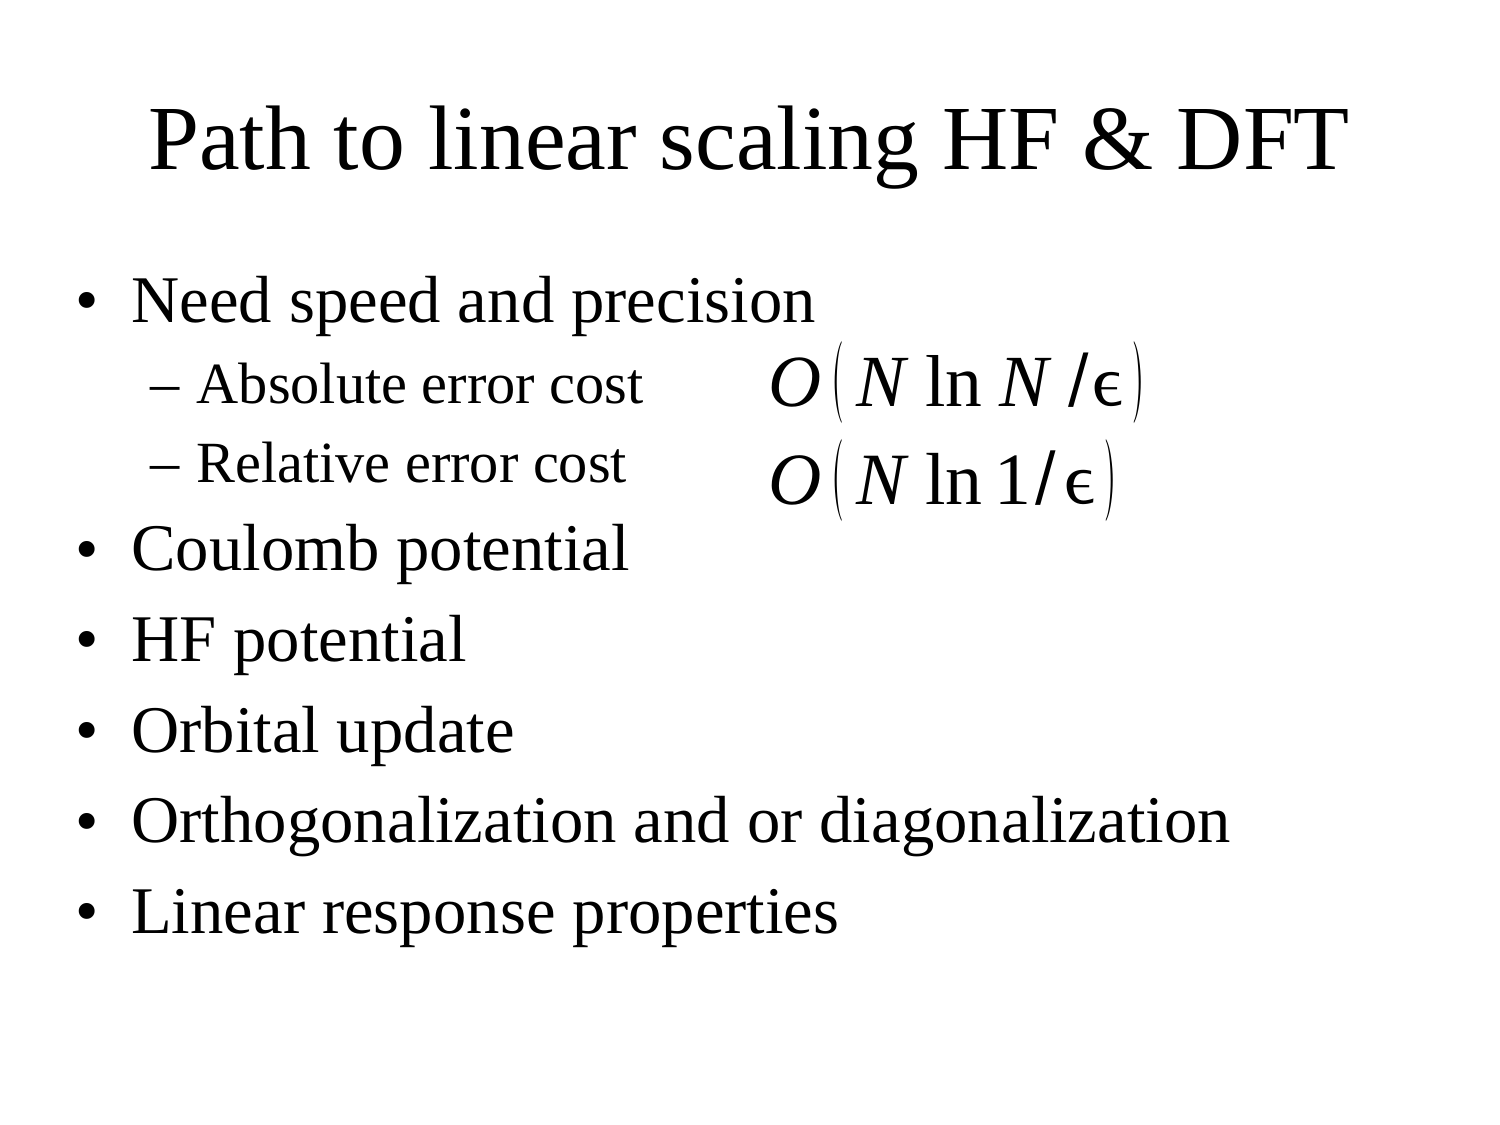

# Path to linear scaling HF & DFT
Need speed and precision
Absolute error cost
Relative error cost
Coulomb potential
HF potential
Orbital update
Orthogonalization and or diagonalization
Linear response properties